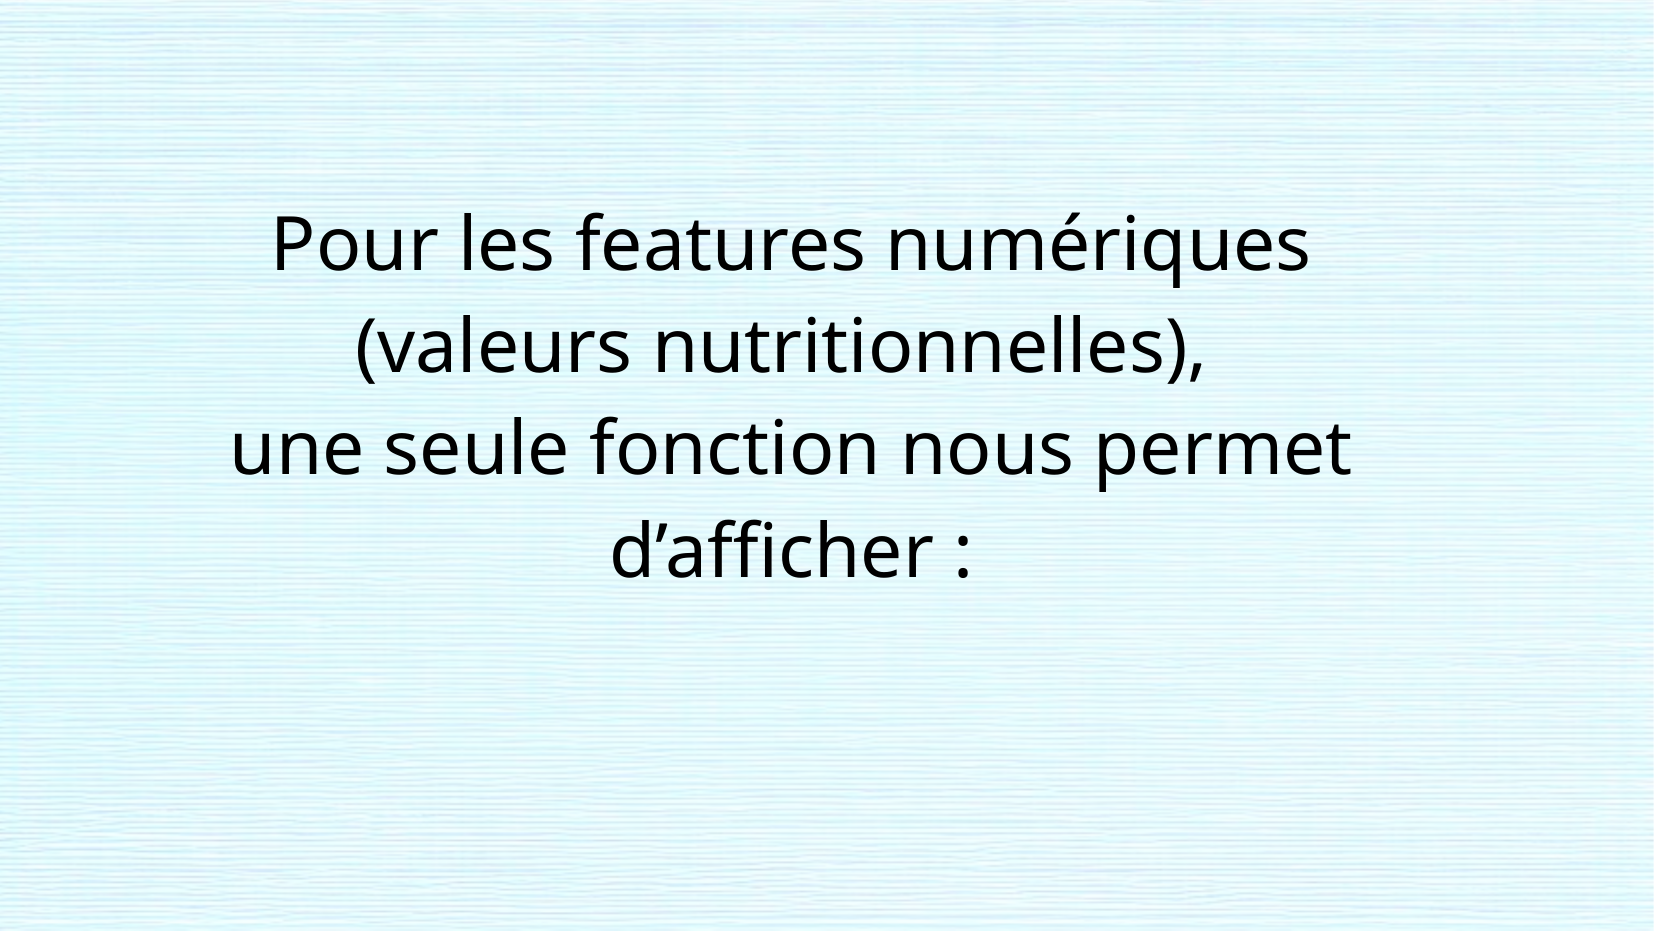

# Pour les features numériques (valeurs nutritionnelles), une seule fonction nous permet d’afficher :